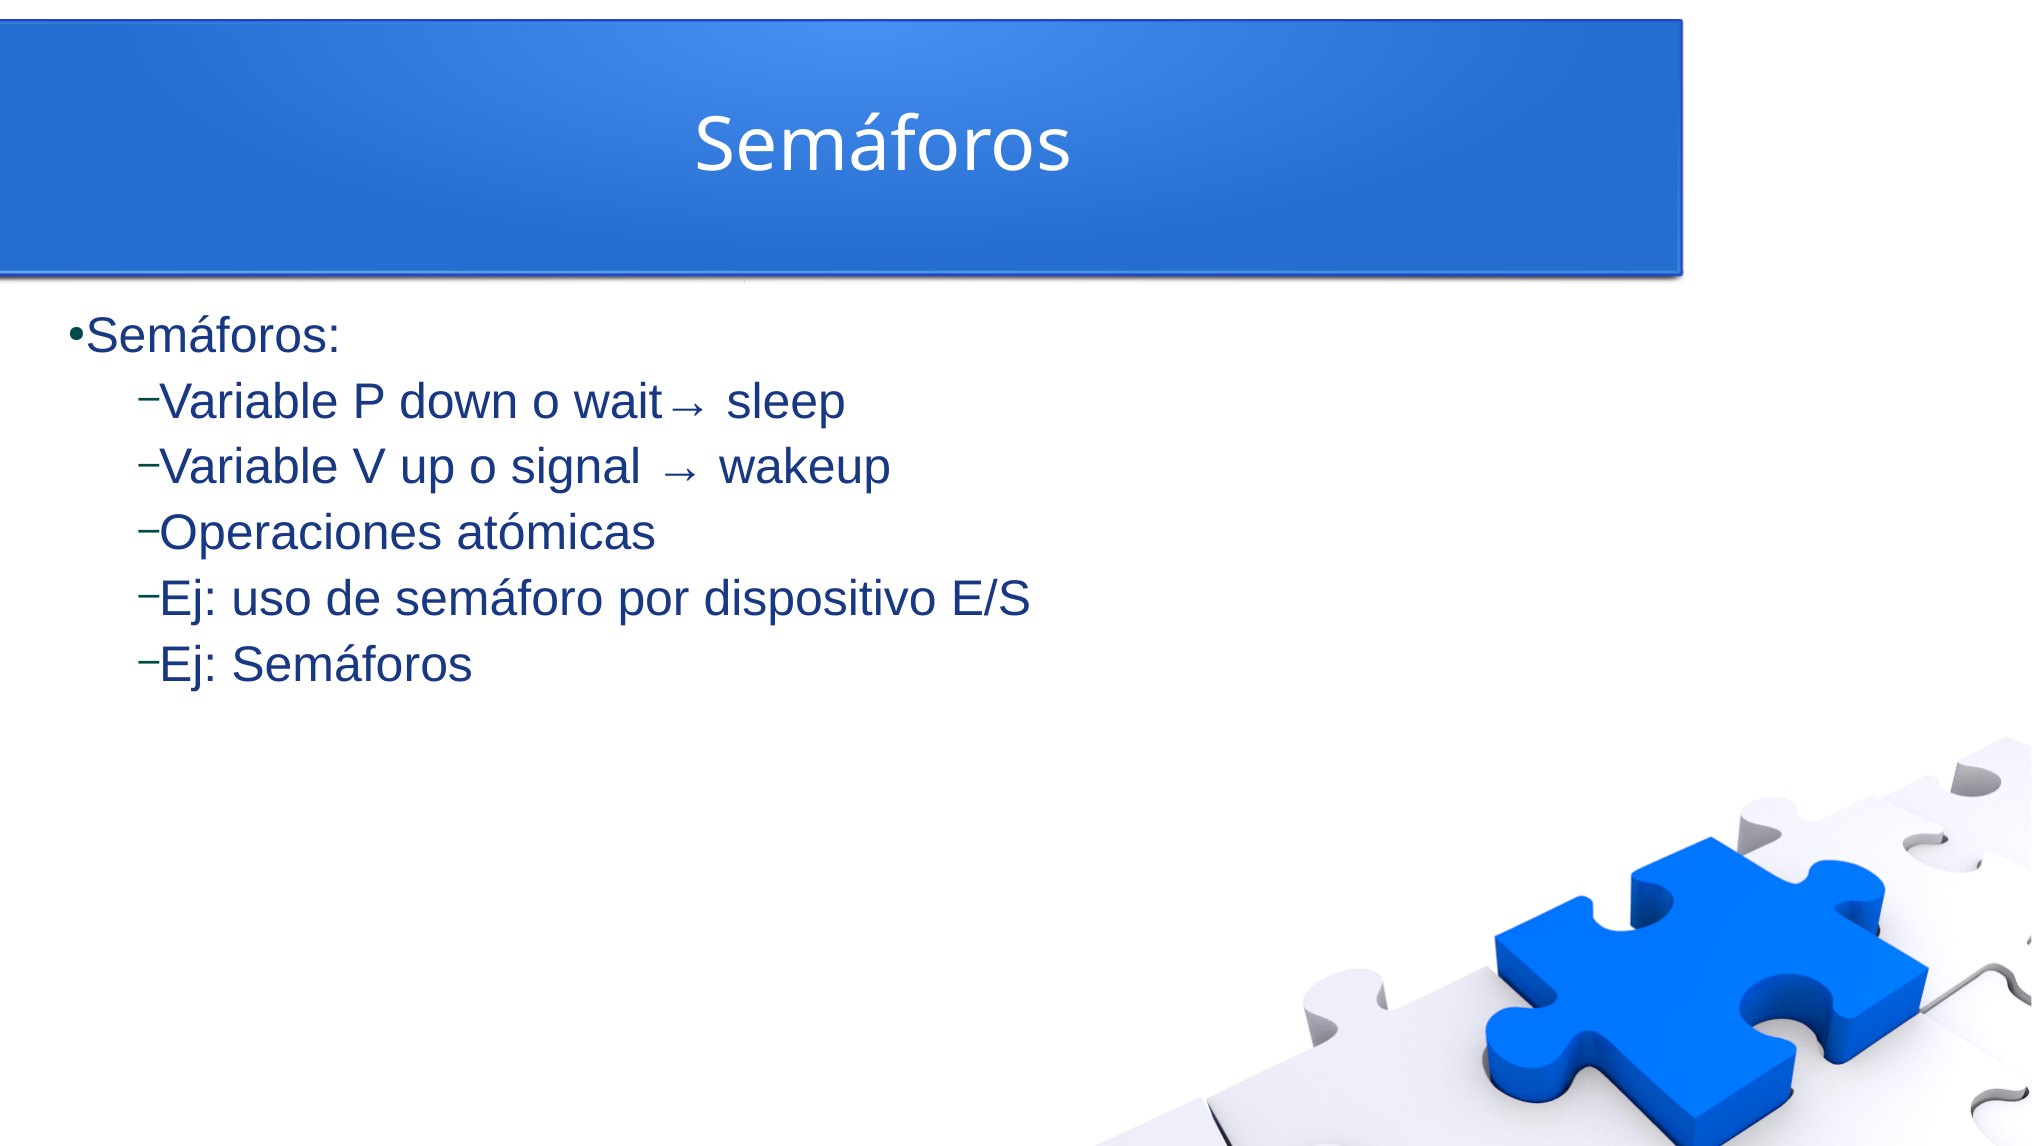

# Semáforos
Semáforos:
Variable P down o wait→ sleep
Variable V up o signal → wakeup
Operaciones atómicas
Ej: uso de semáforo por dispositivo E/S
Ej: Semáforos